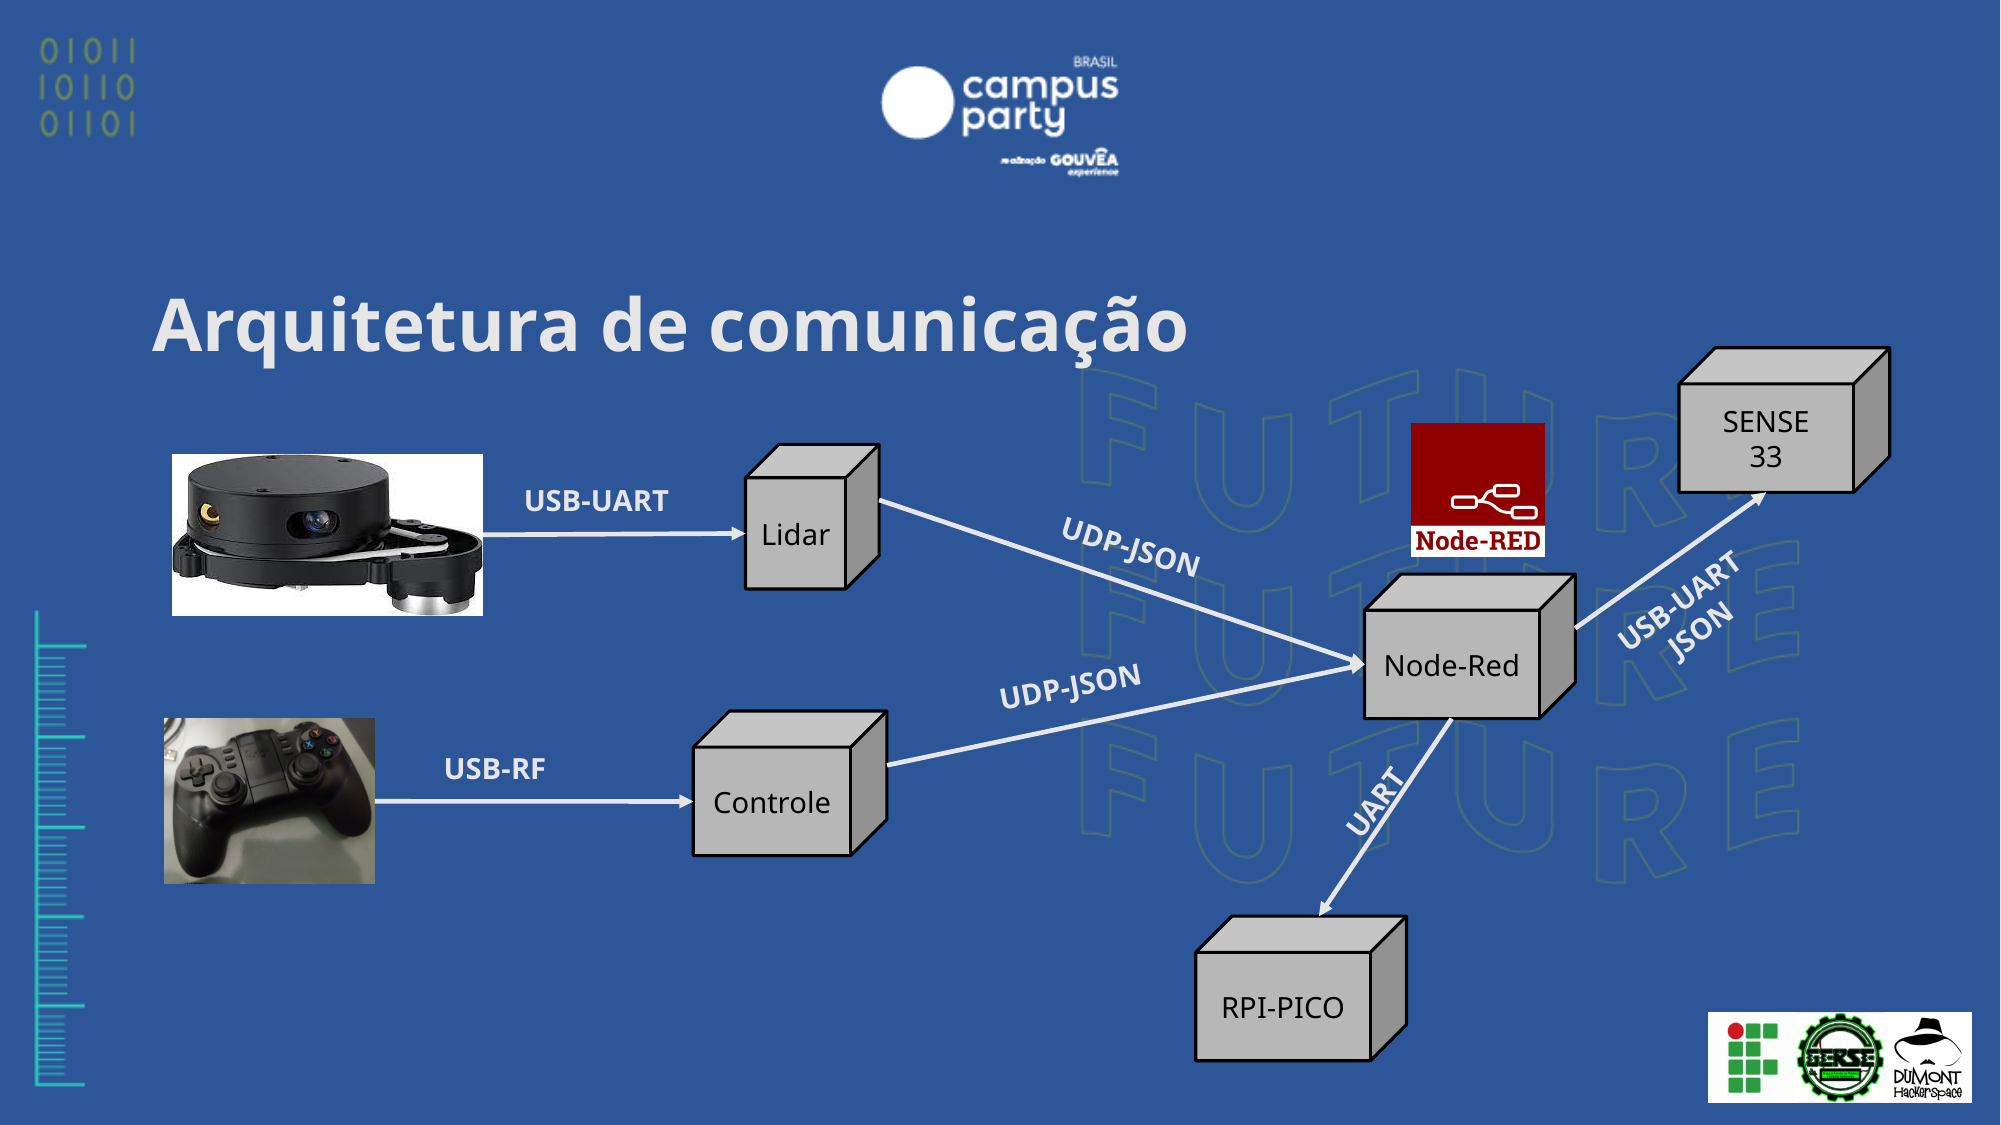

# Arquitetura de comunicação
SENSE
33
Lidar
USB-UART
UDP-JSON
USB-UART
JSON
Node-Red
UDP-JSON
Controle
USB-RF
UART
RPI-PICO